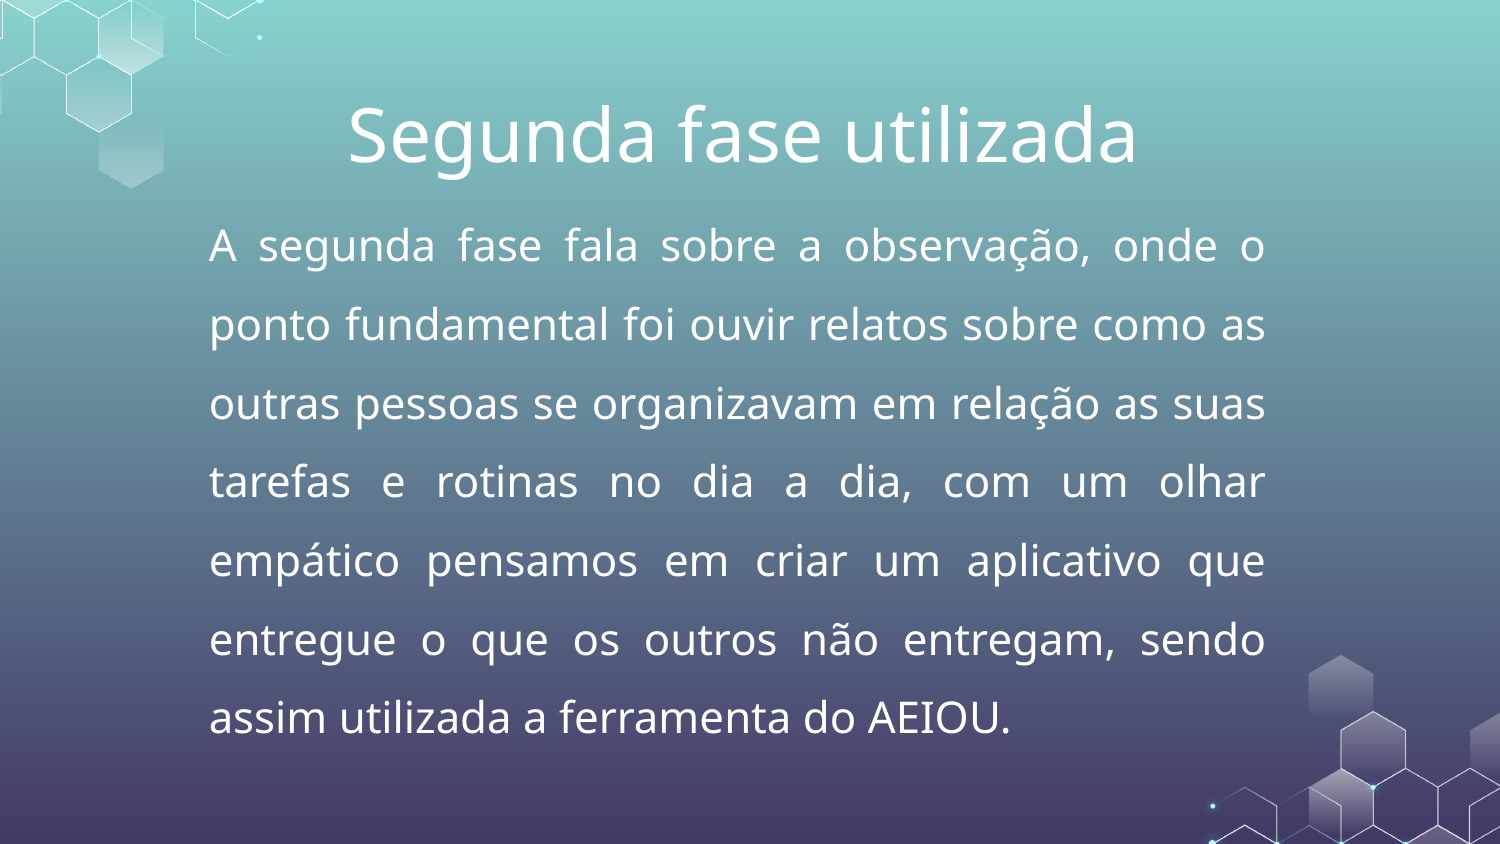

# Segunda fase utilizada
A segunda fase fala sobre a observação, onde o ponto fundamental foi ouvir relatos sobre como as outras pessoas se organizavam em relação as suas tarefas e rotinas no dia a dia, com um olhar empático pensamos em criar um aplicativo que entregue o que os outros não entregam, sendo assim utilizada a ferramenta do AEIOU.